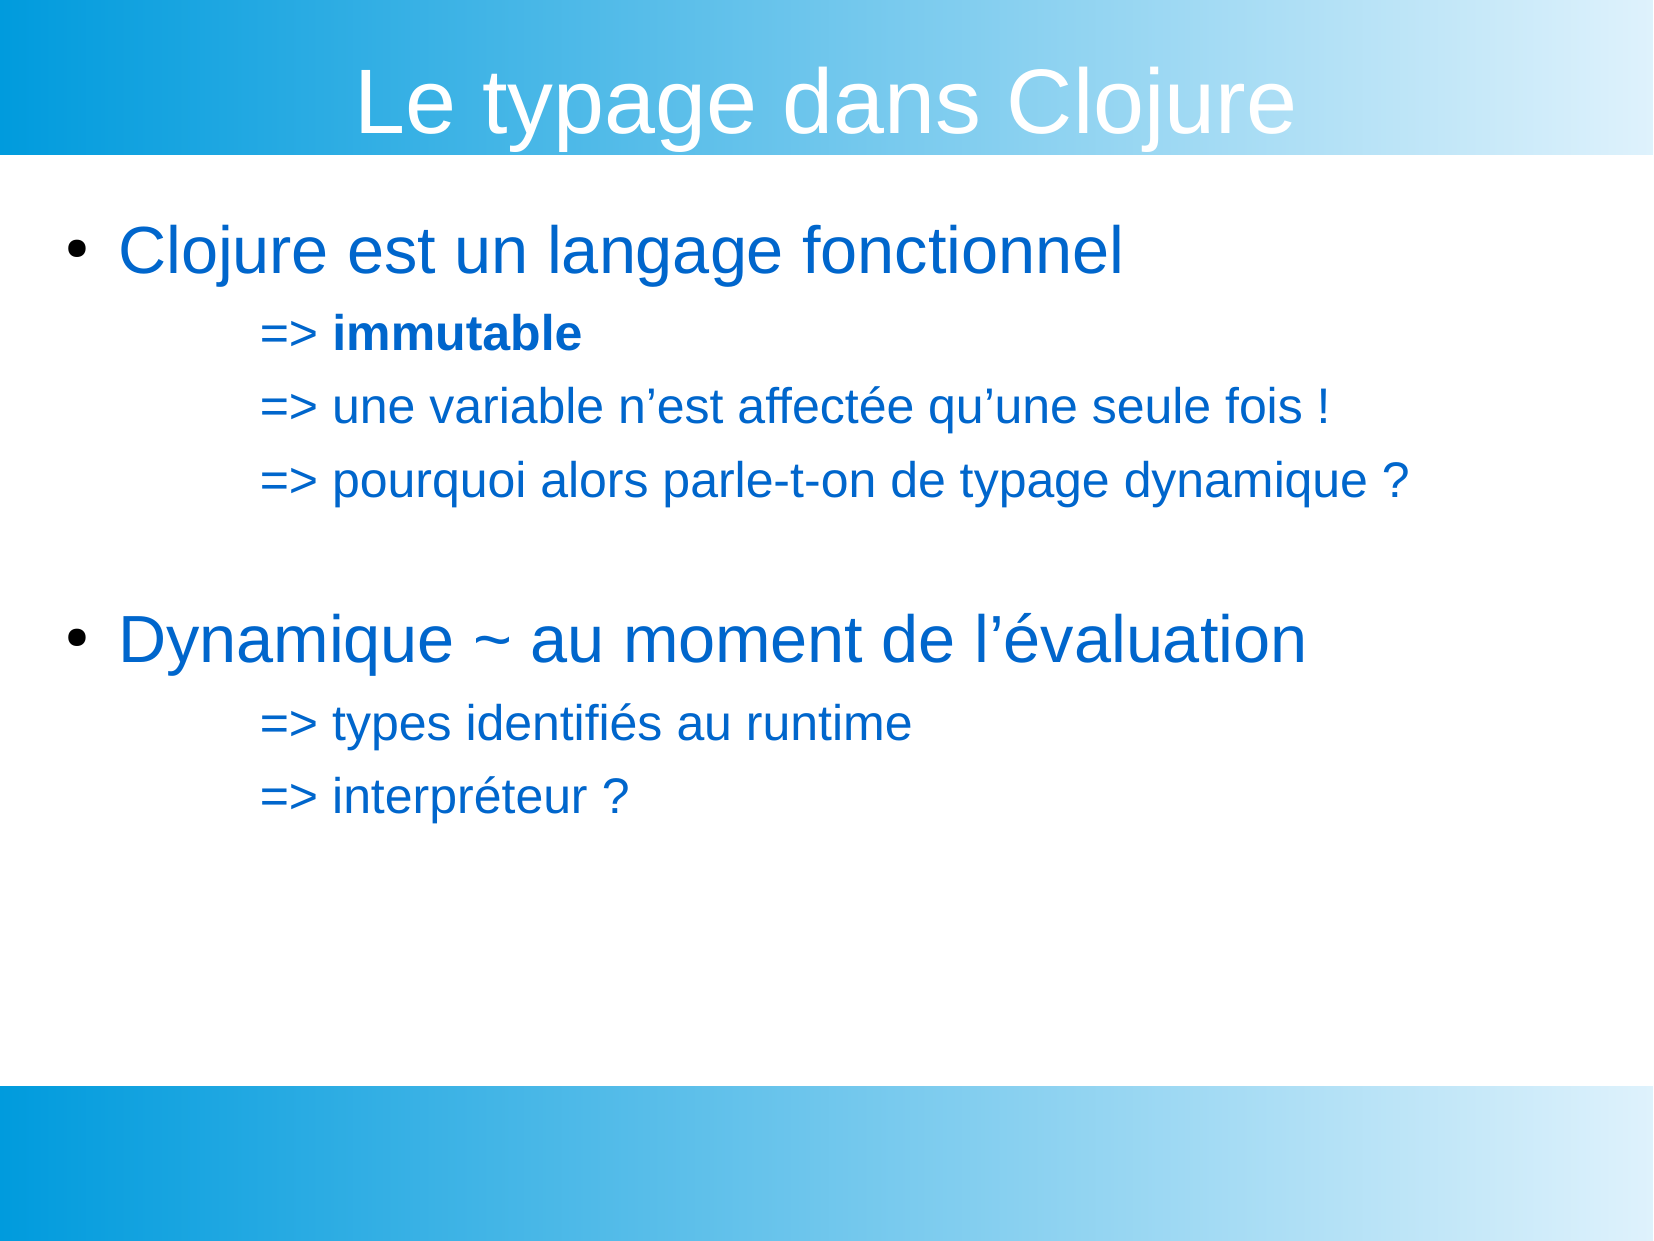

# Le typage dans Clojure
Clojure est un langage fonctionnel
=> immutable
=> une variable n’est affectée qu’une seule fois !
=> pourquoi alors parle-t-on de typage dynamique ?
Dynamique ~ au moment de l’évaluation
=> types identifiés au runtime
=> interpréteur ?